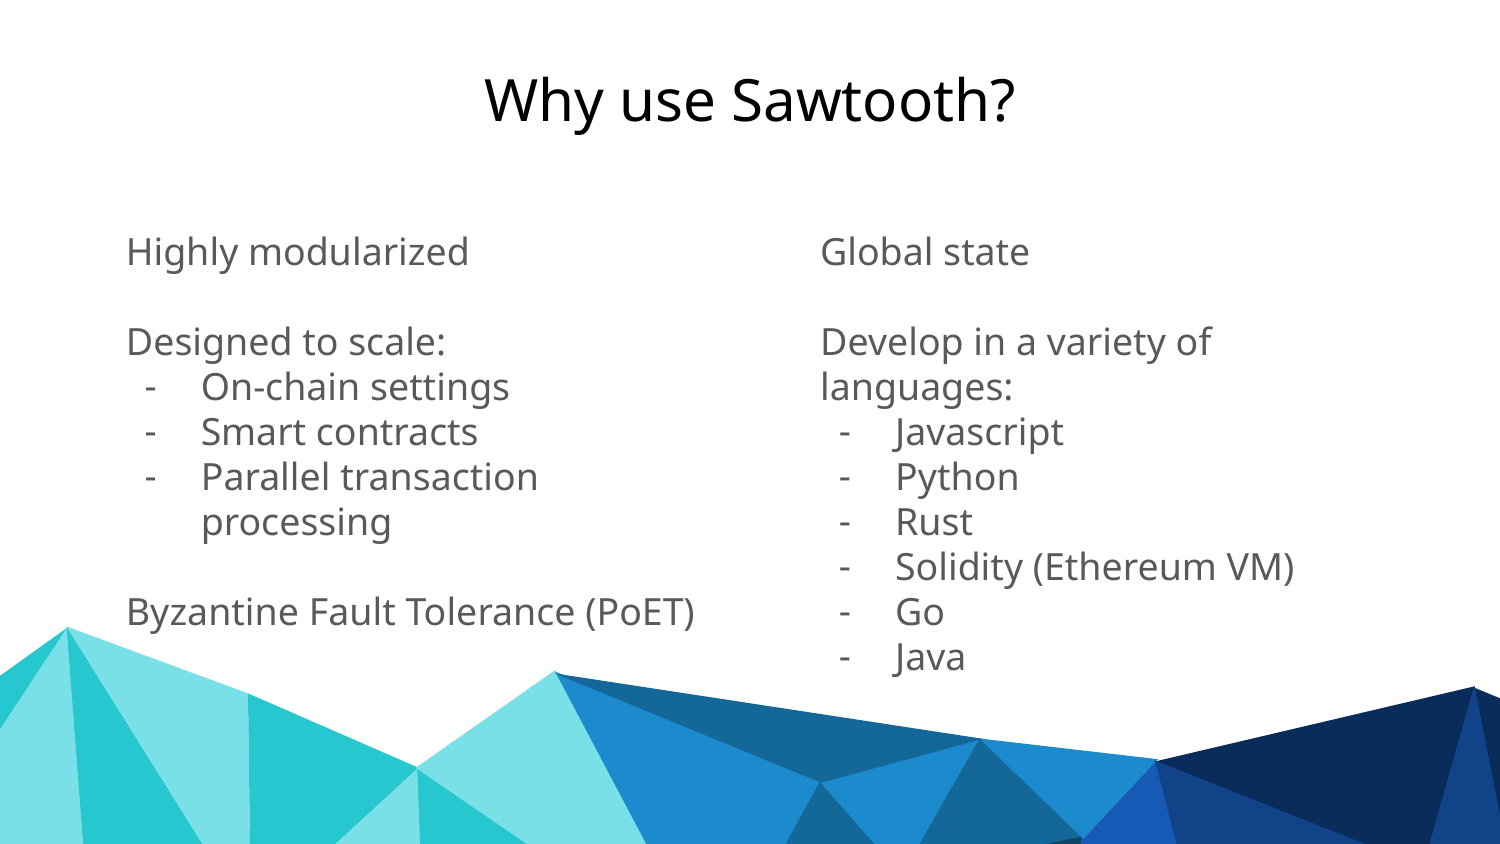

# Why use Sawtooth?
Highly modularized
Designed to scale:
On-chain settings
Smart contracts
Parallel transaction processing
Byzantine Fault Tolerance (PoET)
Global state
Develop in a variety of languages:
Javascript
Python
Rust
Solidity (Ethereum VM)
Go
Java